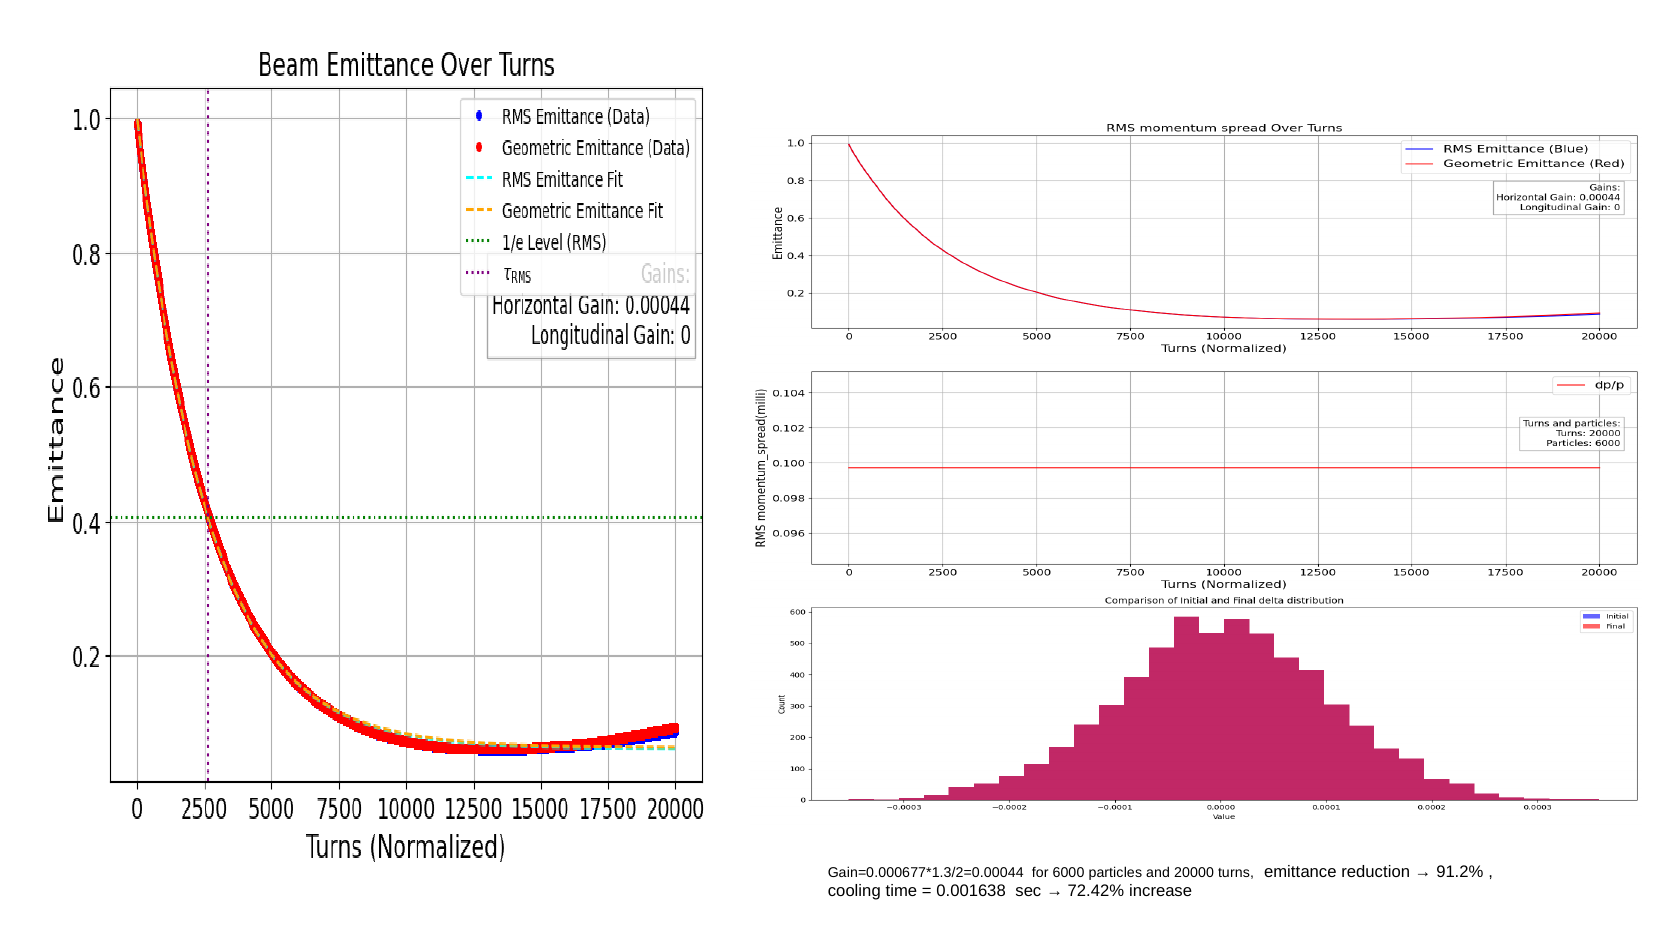

# Gain=0.000677*1.3/2=0.00044 for 6000 particles and 20000 turns, emittance reduction → 91.2% , cooling time = 0.001638 sec → 72.42% increase